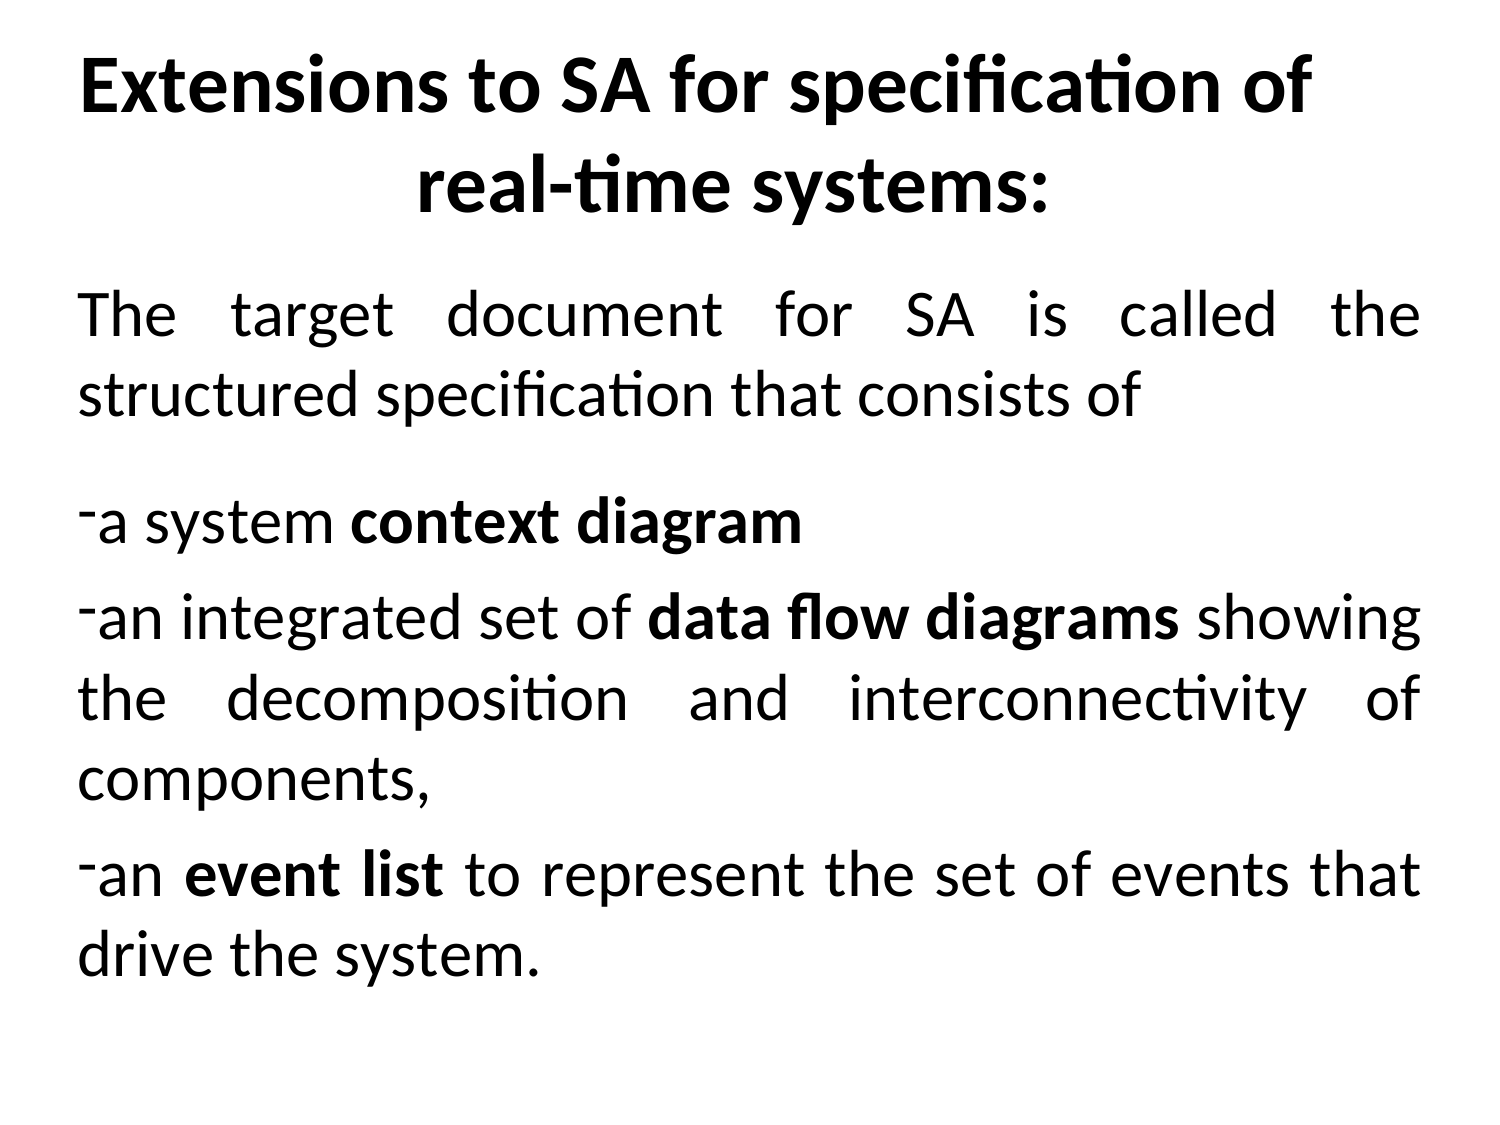

# Extensions to SA for specification of real-time systems:
The target document for SA is called the structured specification that consists of
a system context diagram
an integrated set of data flow diagrams showing the decomposition and interconnectivity of components,
an event list to represent the set of events that drive the system.